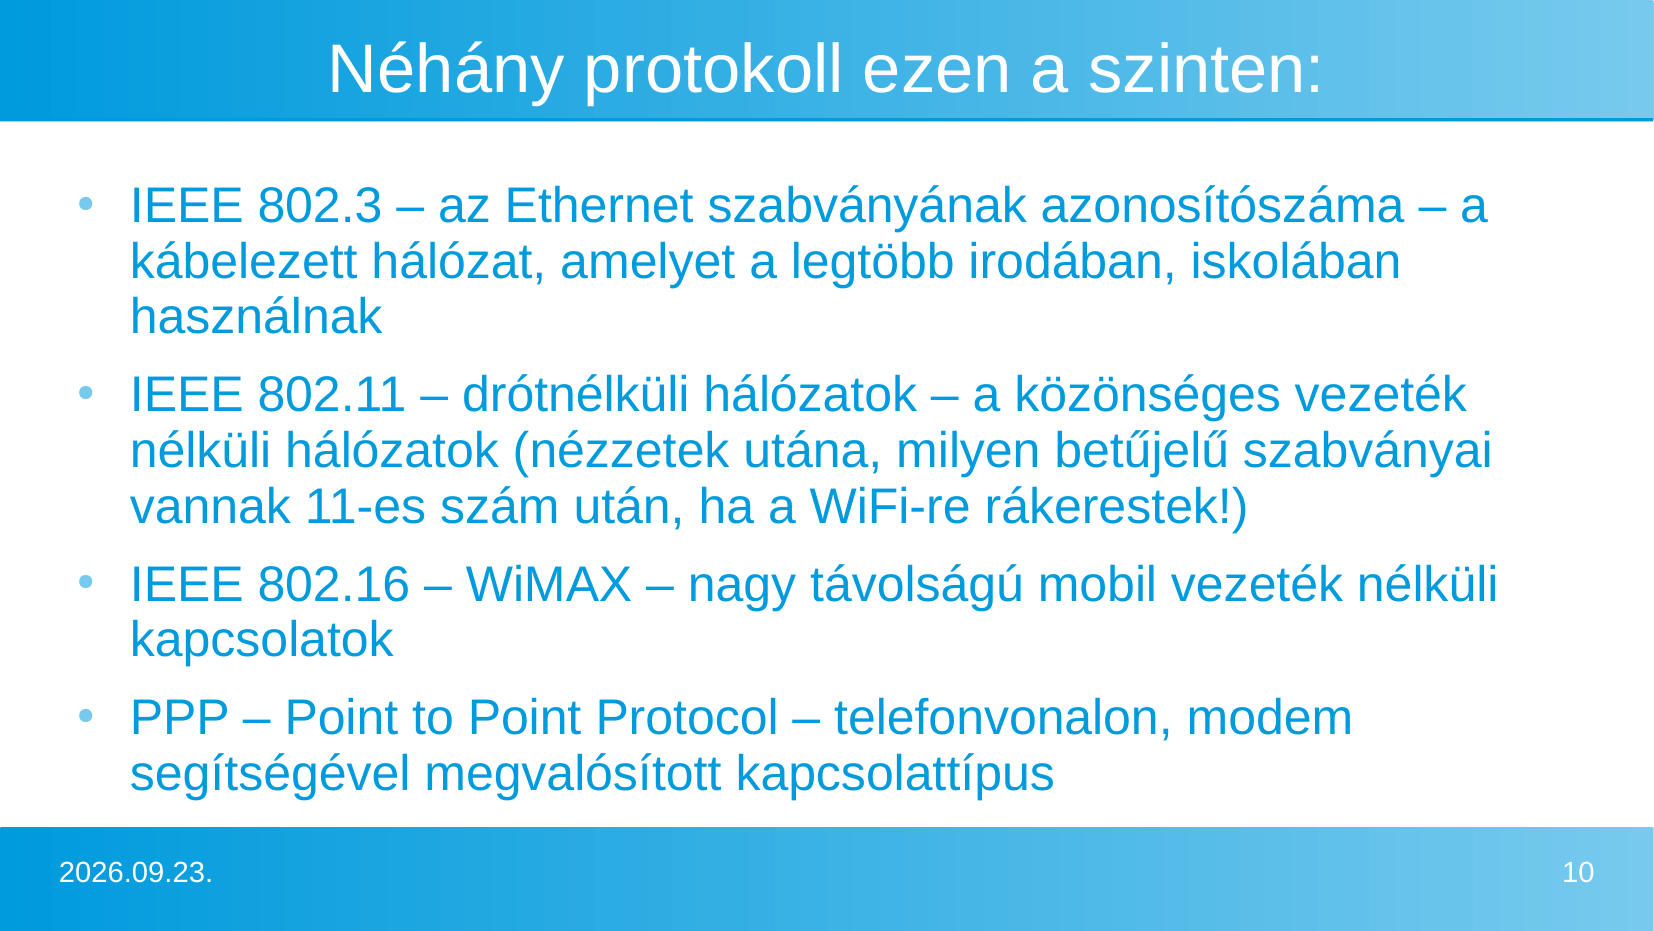

# Néhány protokoll ezen a szinten:
IEEE 802.3 – az Ethernet szabványának azonosítószáma – a kábelezett hálózat, amelyet a legtöbb irodában, iskolában használnak
IEEE 802.11 – drótnélküli hálózatok – a közönséges vezeték nélküli hálózatok (nézzetek utána, milyen betűjelű szabványai vannak 11-es szám után, ha a WiFi-re rákerestek!)
IEEE 802.16 – WiMAX – nagy távolságú mobil vezeték nélküli kapcsolatok
PPP – Point to Point Protocol – telefonvonalon, modem segítségével megvalósított kapcsolattípus
10